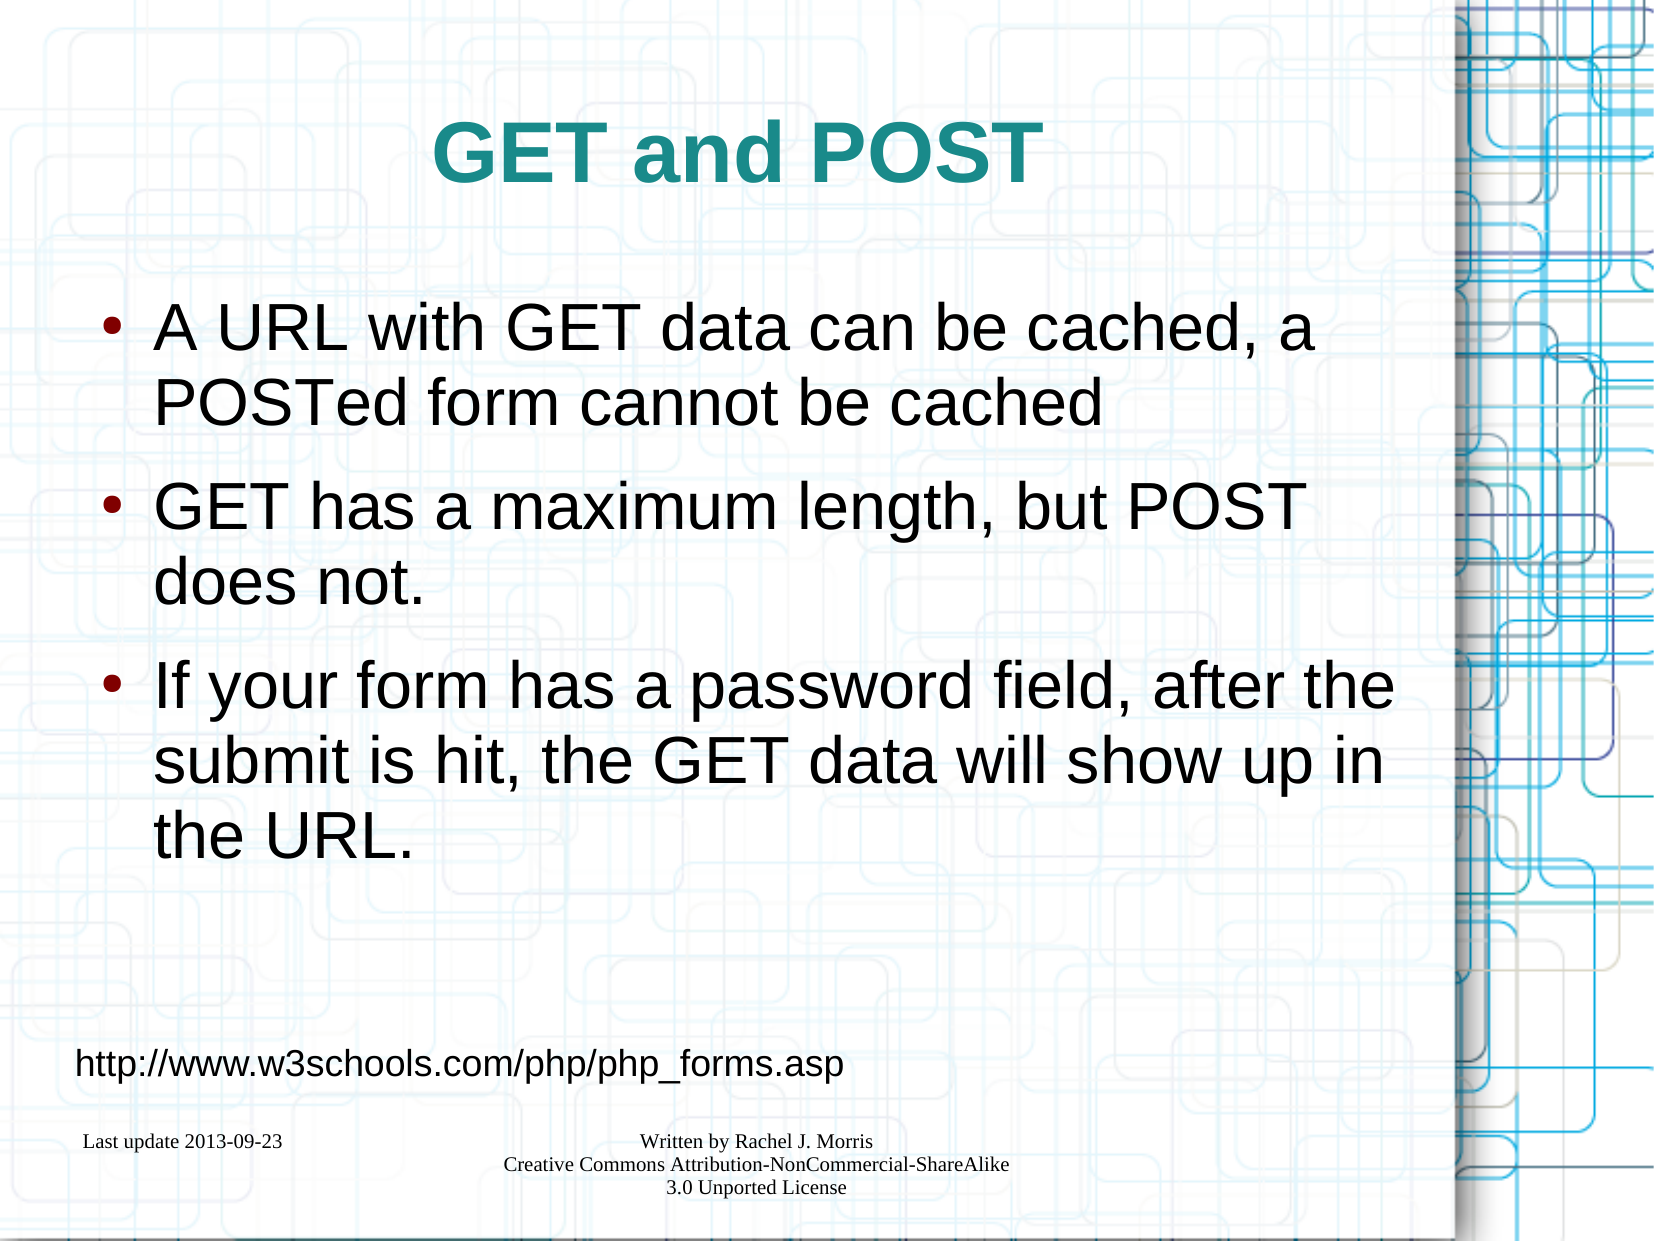

# GET and POST
A URL with GET data can be cached, a POSTed form cannot be cached
GET has a maximum length, but POST does not.
If your form has a password field, after the submit is hit, the GET data will show up in the URL.
http://www.w3schools.com/php/php_forms.asp